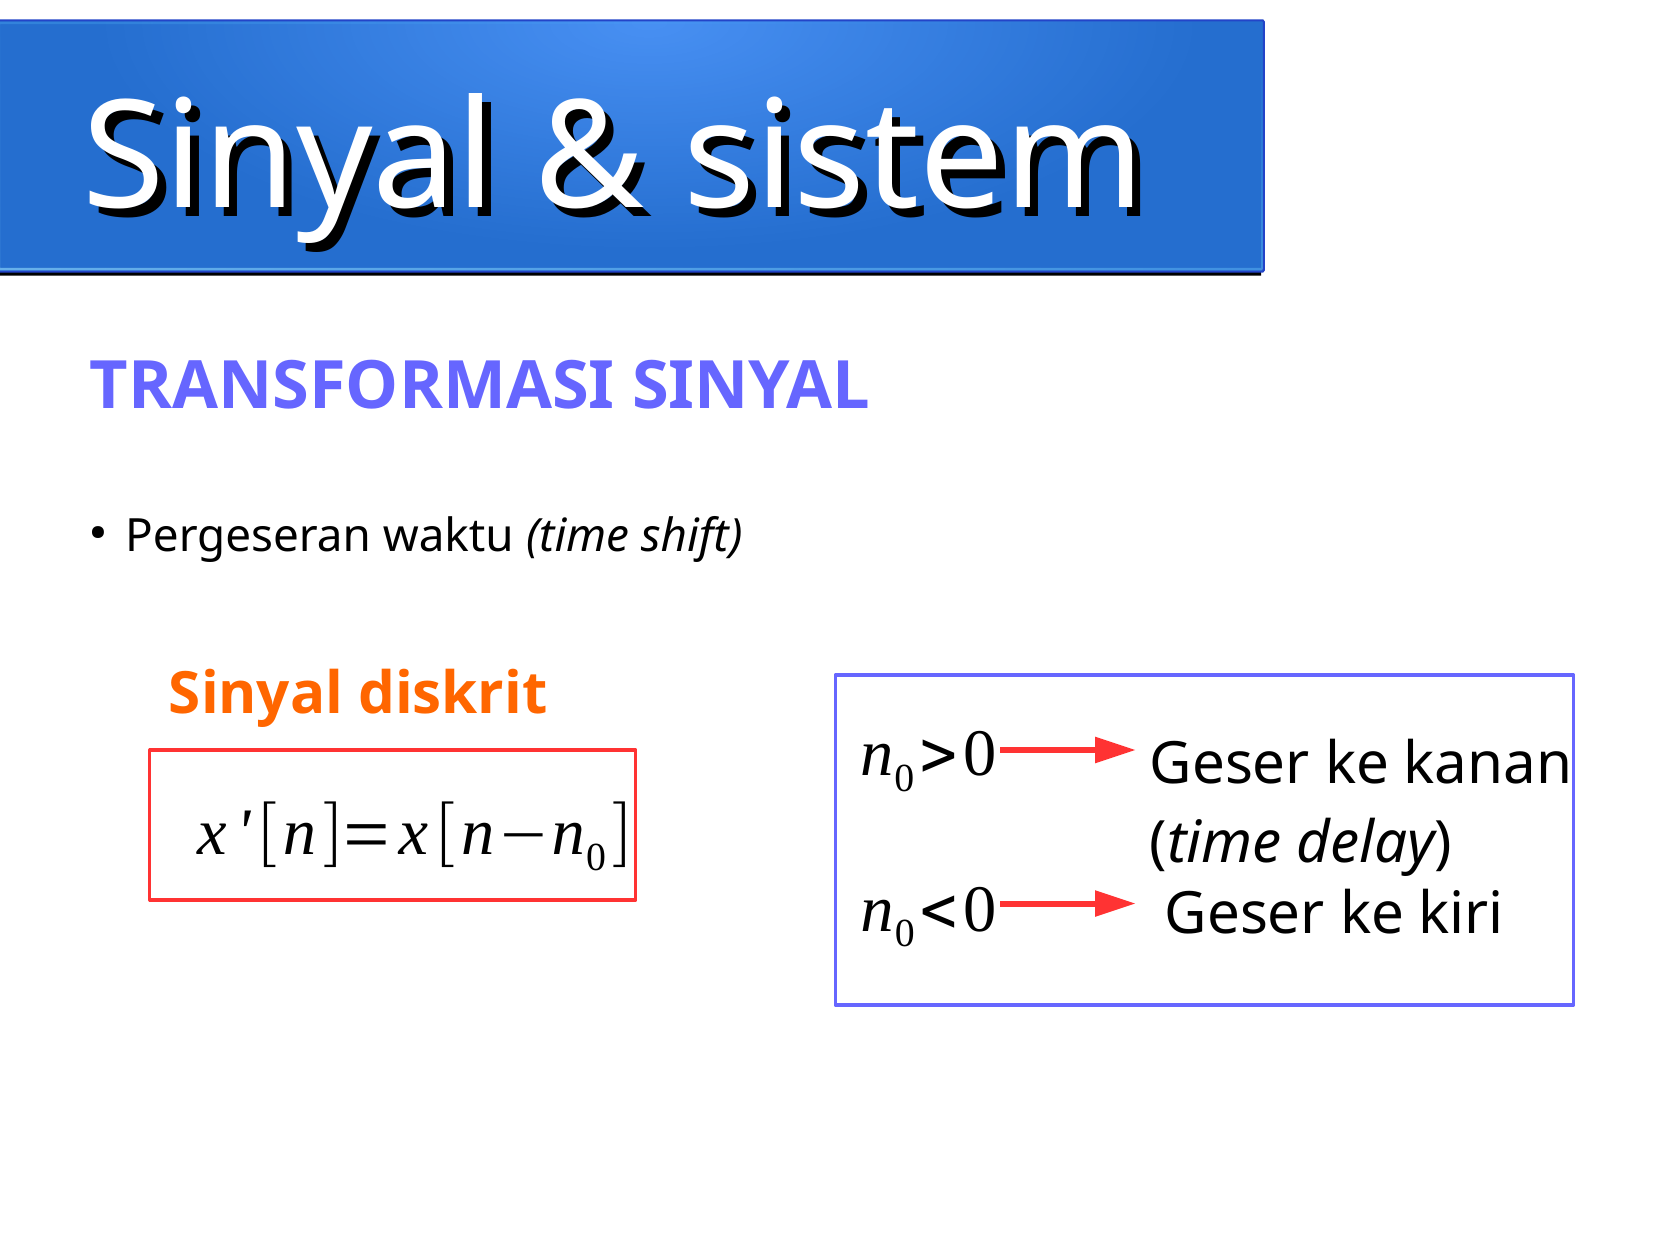

# Sinyal & sistem
TRANSFORMASI SINYAL
Pergeseran waktu (time shift)
Sinyal diskrit
Geser ke kanan
(time delay)
Geser ke kiri